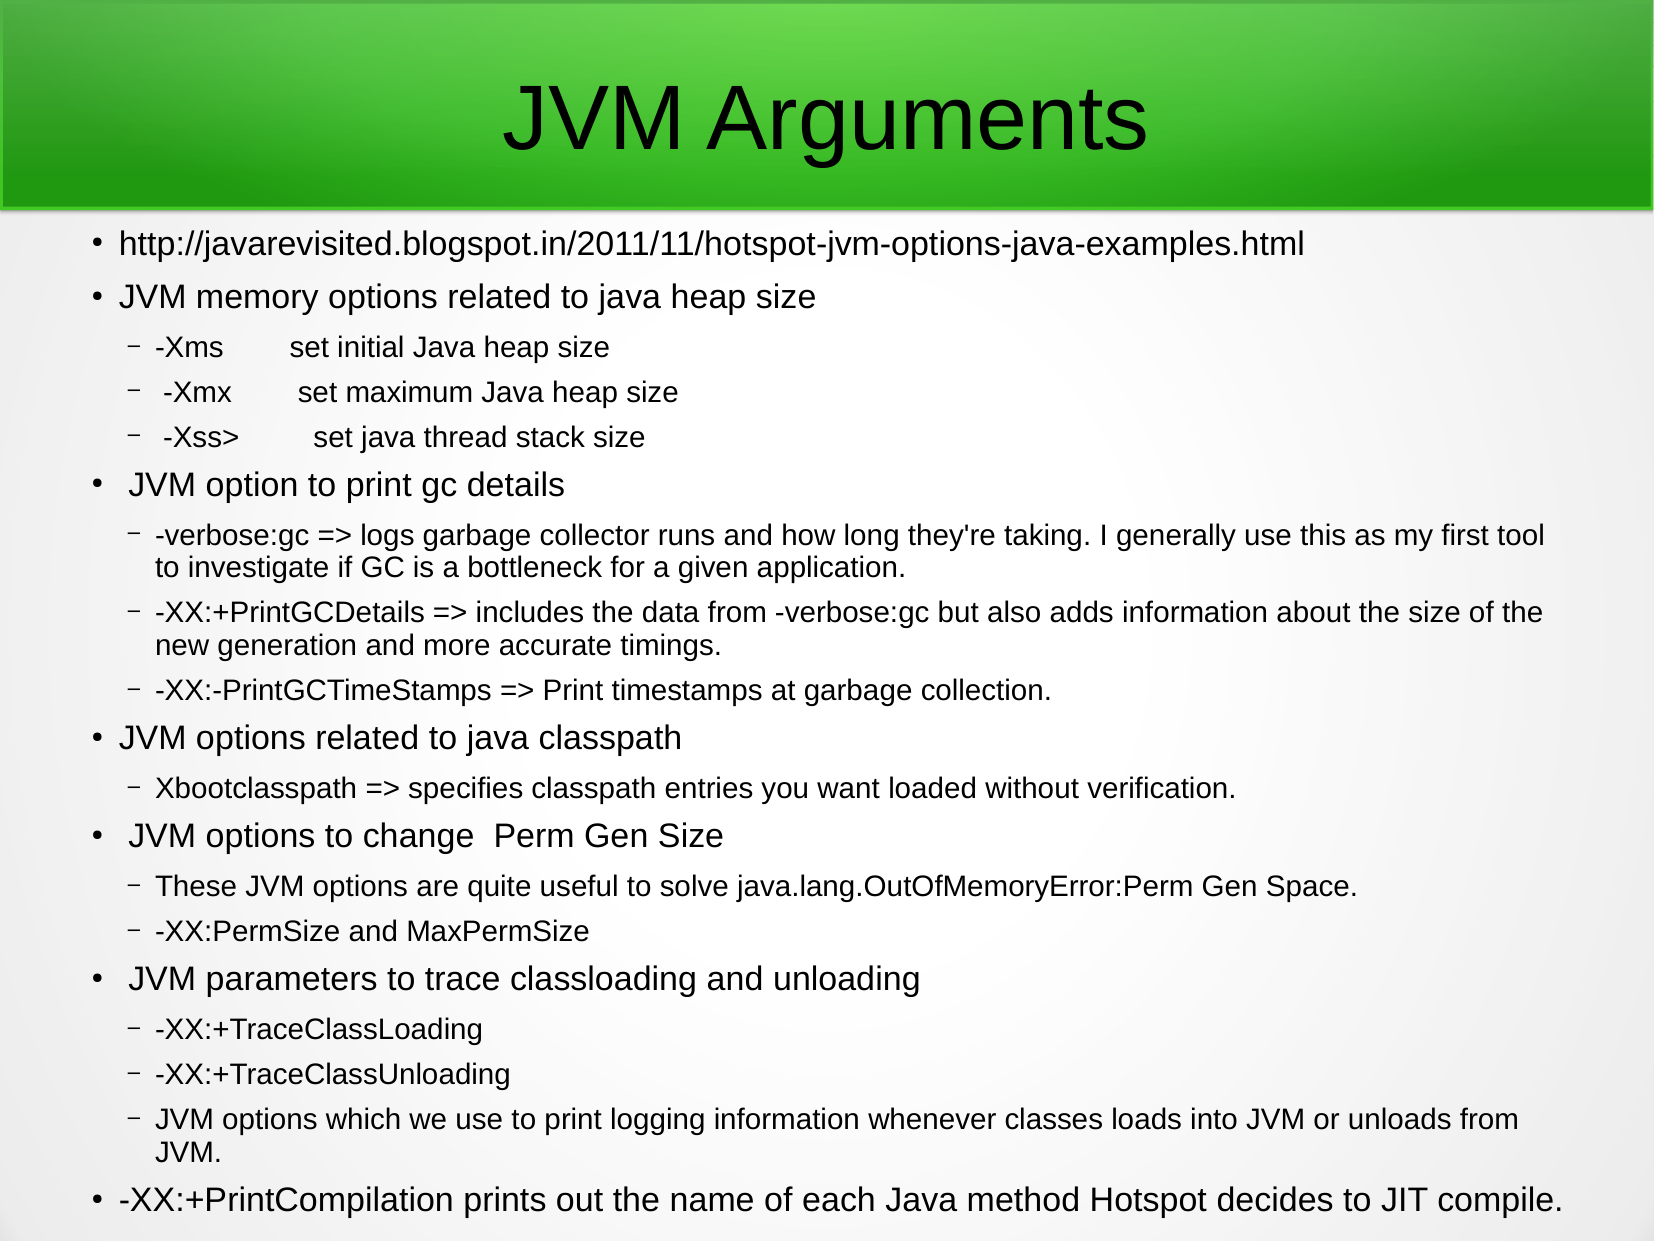

# JVM Arguments
http://javarevisited.blogspot.in/2011/11/hotspot-jvm-options-java-examples.html
JVM memory options related to java heap size
-Xms set initial Java heap size
 -Xmx set maximum Java heap size
 -Xss> set java thread stack size
 JVM option to print gc details
-verbose:gc => logs garbage collector runs and how long they're taking. I generally use this as my first tool to investigate if GC is a bottleneck for a given application.
-XX:+PrintGCDetails => includes the data from -verbose:gc but also adds information about the size of the new generation and more accurate timings.
-XX:-PrintGCTimeStamps => Print timestamps at garbage collection.
JVM options related to java classpath
Xbootclasspath => specifies classpath entries you want loaded without verification.
 JVM options to change Perm Gen Size
These JVM options are quite useful to solve java.lang.OutOfMemoryError:Perm Gen Space.
-XX:PermSize and MaxPermSize
 JVM parameters to trace classloading and unloading
-XX:+TraceClassLoading
-XX:+TraceClassUnloading
JVM options which we use to print logging information whenever classes loads into JVM or unloads from JVM.
-XX:+PrintCompilation prints out the name of each Java method Hotspot decides to JIT compile.